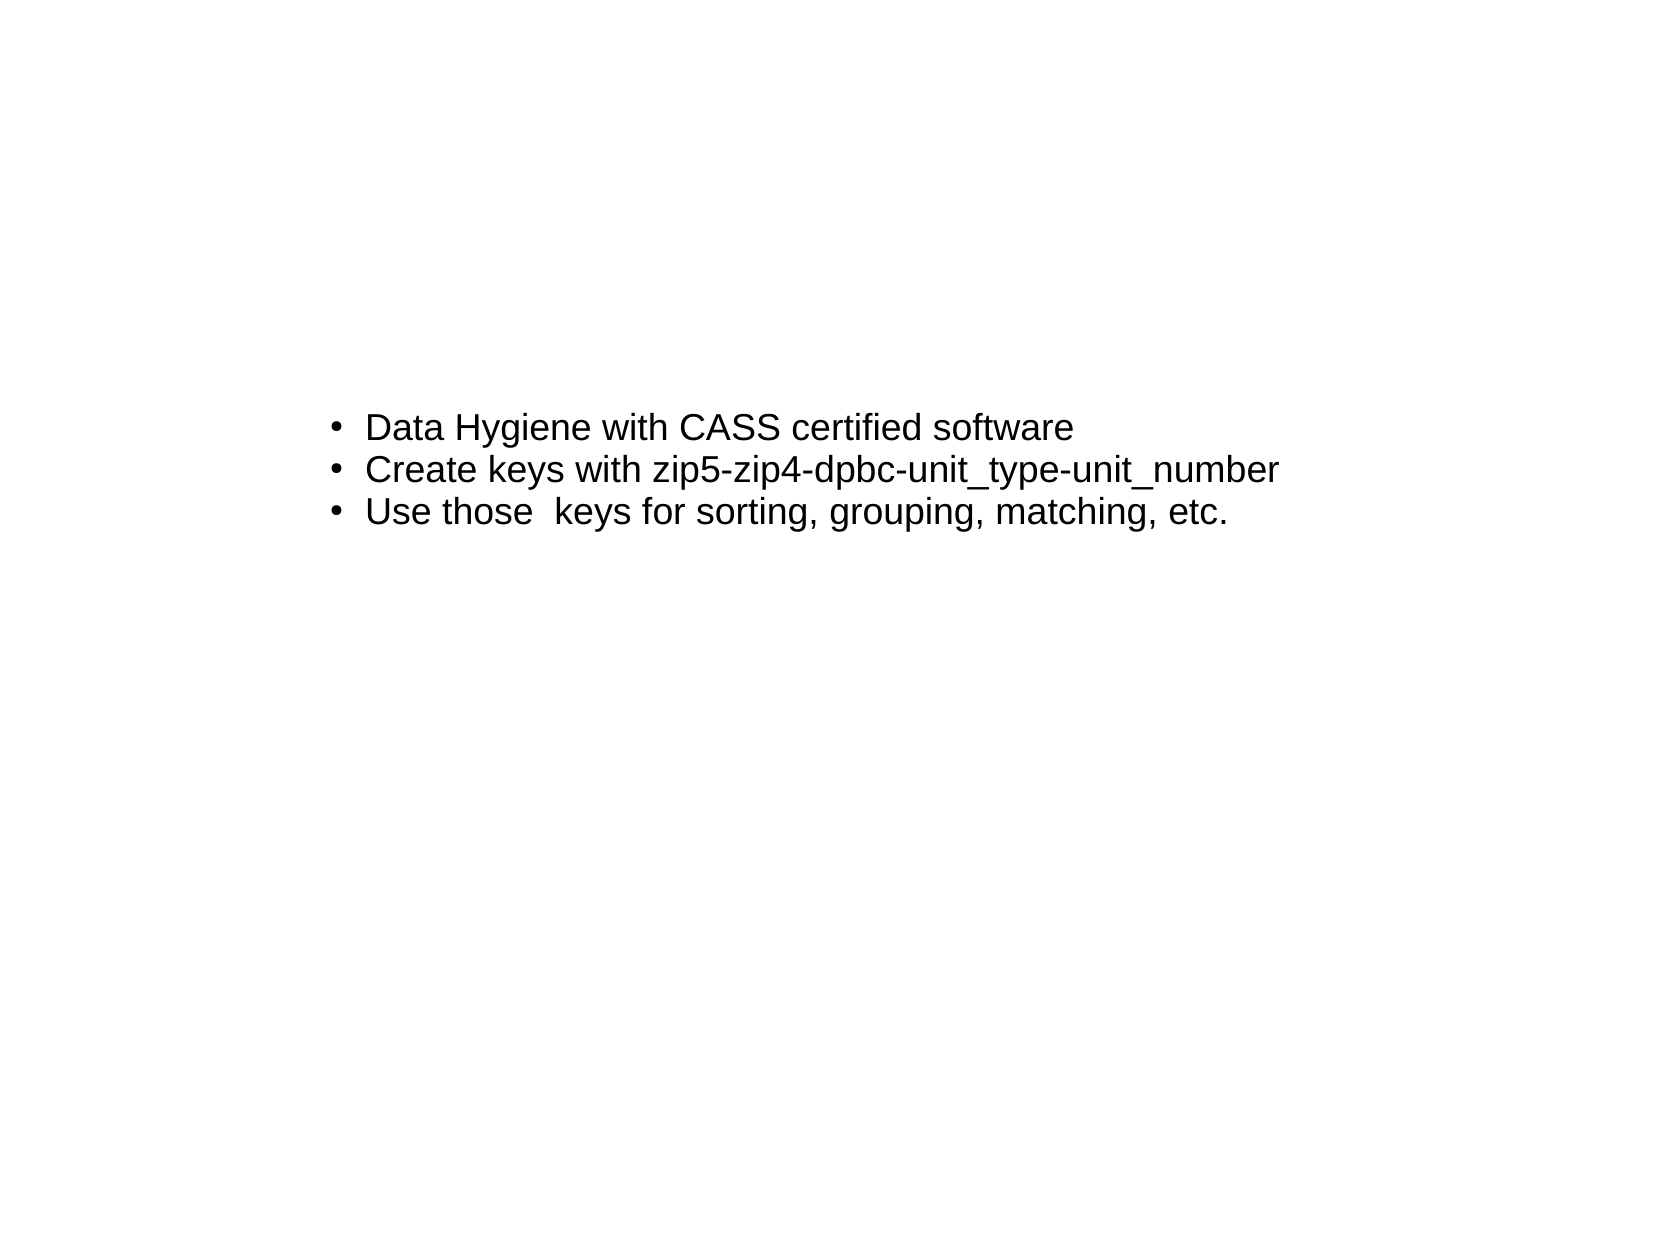

Data Hygiene with CASS certified software
Create keys with zip5-zip4-dpbc-unit_type-unit_number
Use those keys for sorting, grouping, matching, etc.